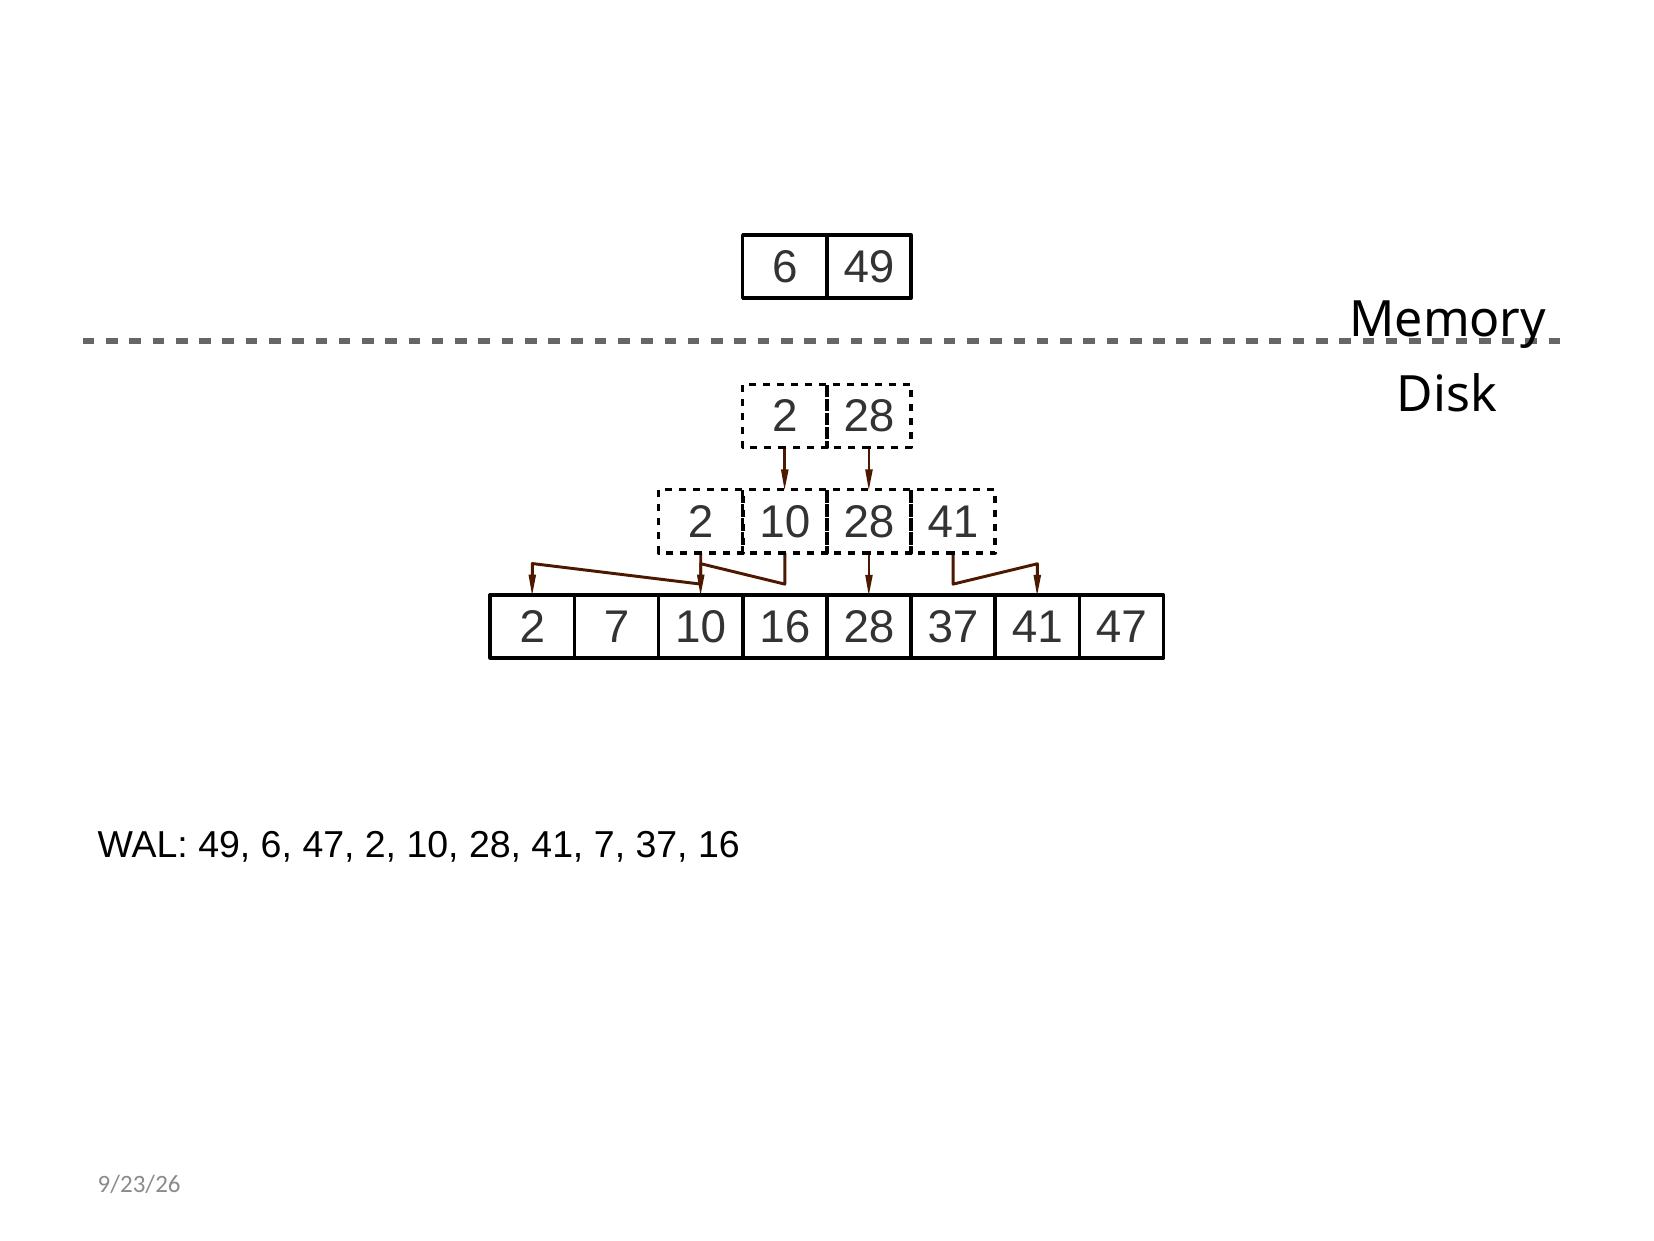

6
49
Memory
Disk
2
28
2
10
28
41
2
7
16
10
37
28
47
41
WAL: 49, 6, 47, 2, 10, 28, 41, 7, 37, 16